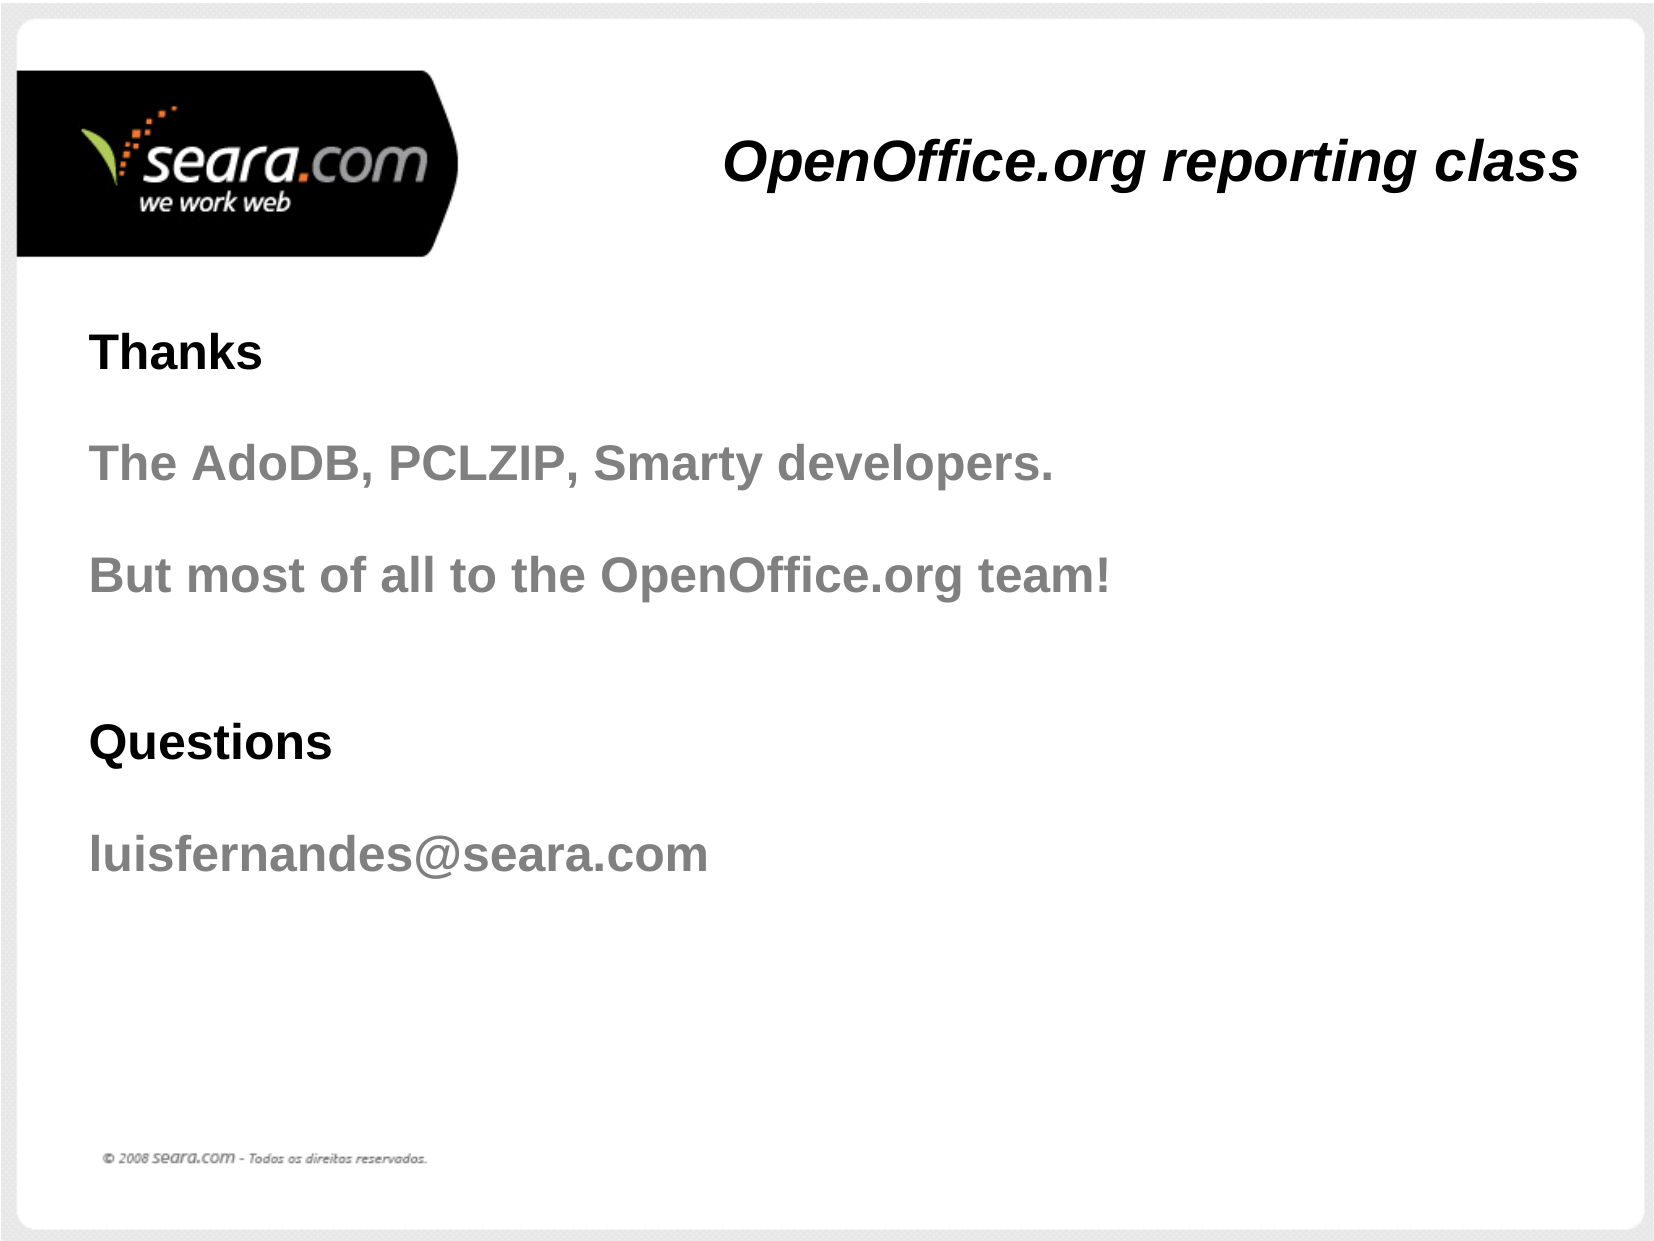

# OpenOffice.org reporting class
Thanks
The AdoDB, PCLZIP, Smarty developers.
But most of all to the OpenOffice.org team!
Questions
luisfernandes@seara.com